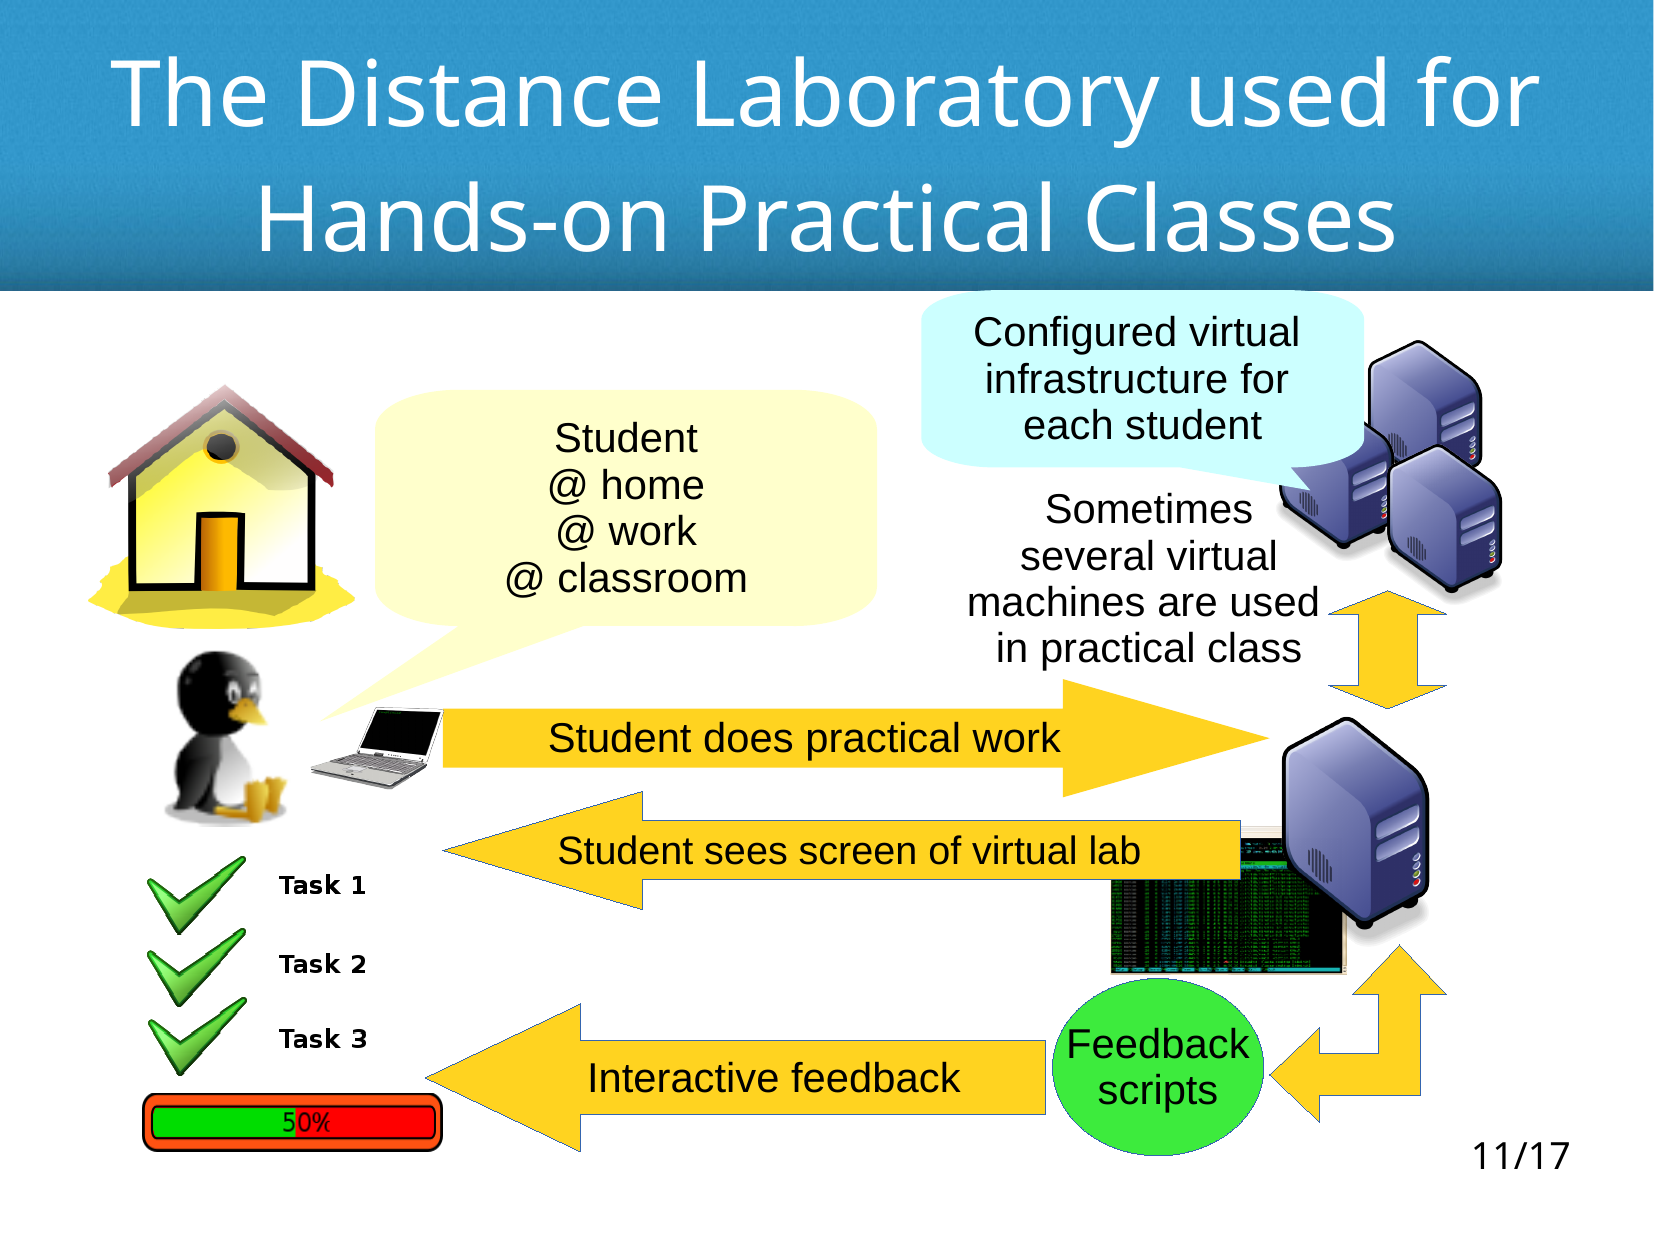

# The Distance Laboratory used for Hands-on Practical Classes
Configured virtual
infrastructure for
each student
Student
@ home
@ work
@ classroom
Sometimes
several virtual
machines are used
in practical class
Student does practical work
Student sees screen of virtual lab
Feedback
scripts
Interactive feedback
11